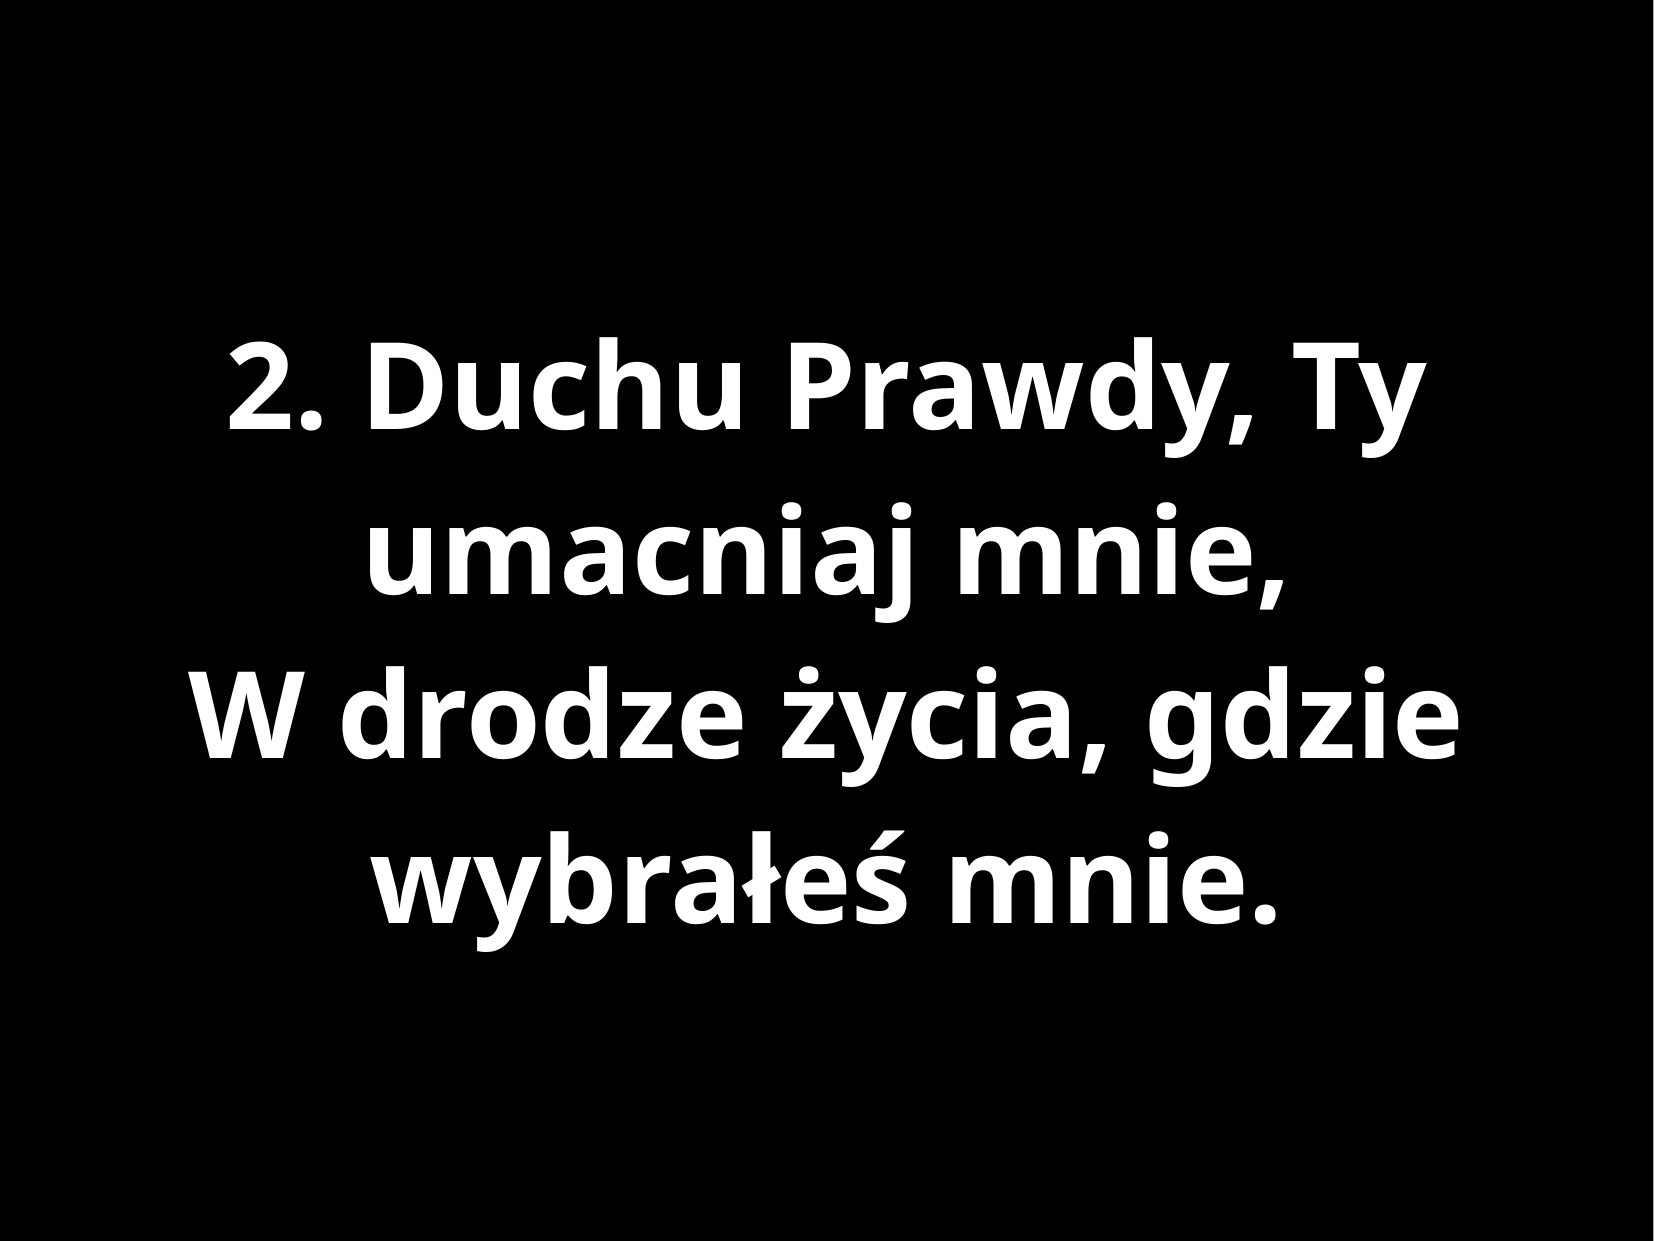

# 2. Duchu Prawdy, Ty umacniaj mnie, W drodze życia, gdzie wybrałeś mnie.